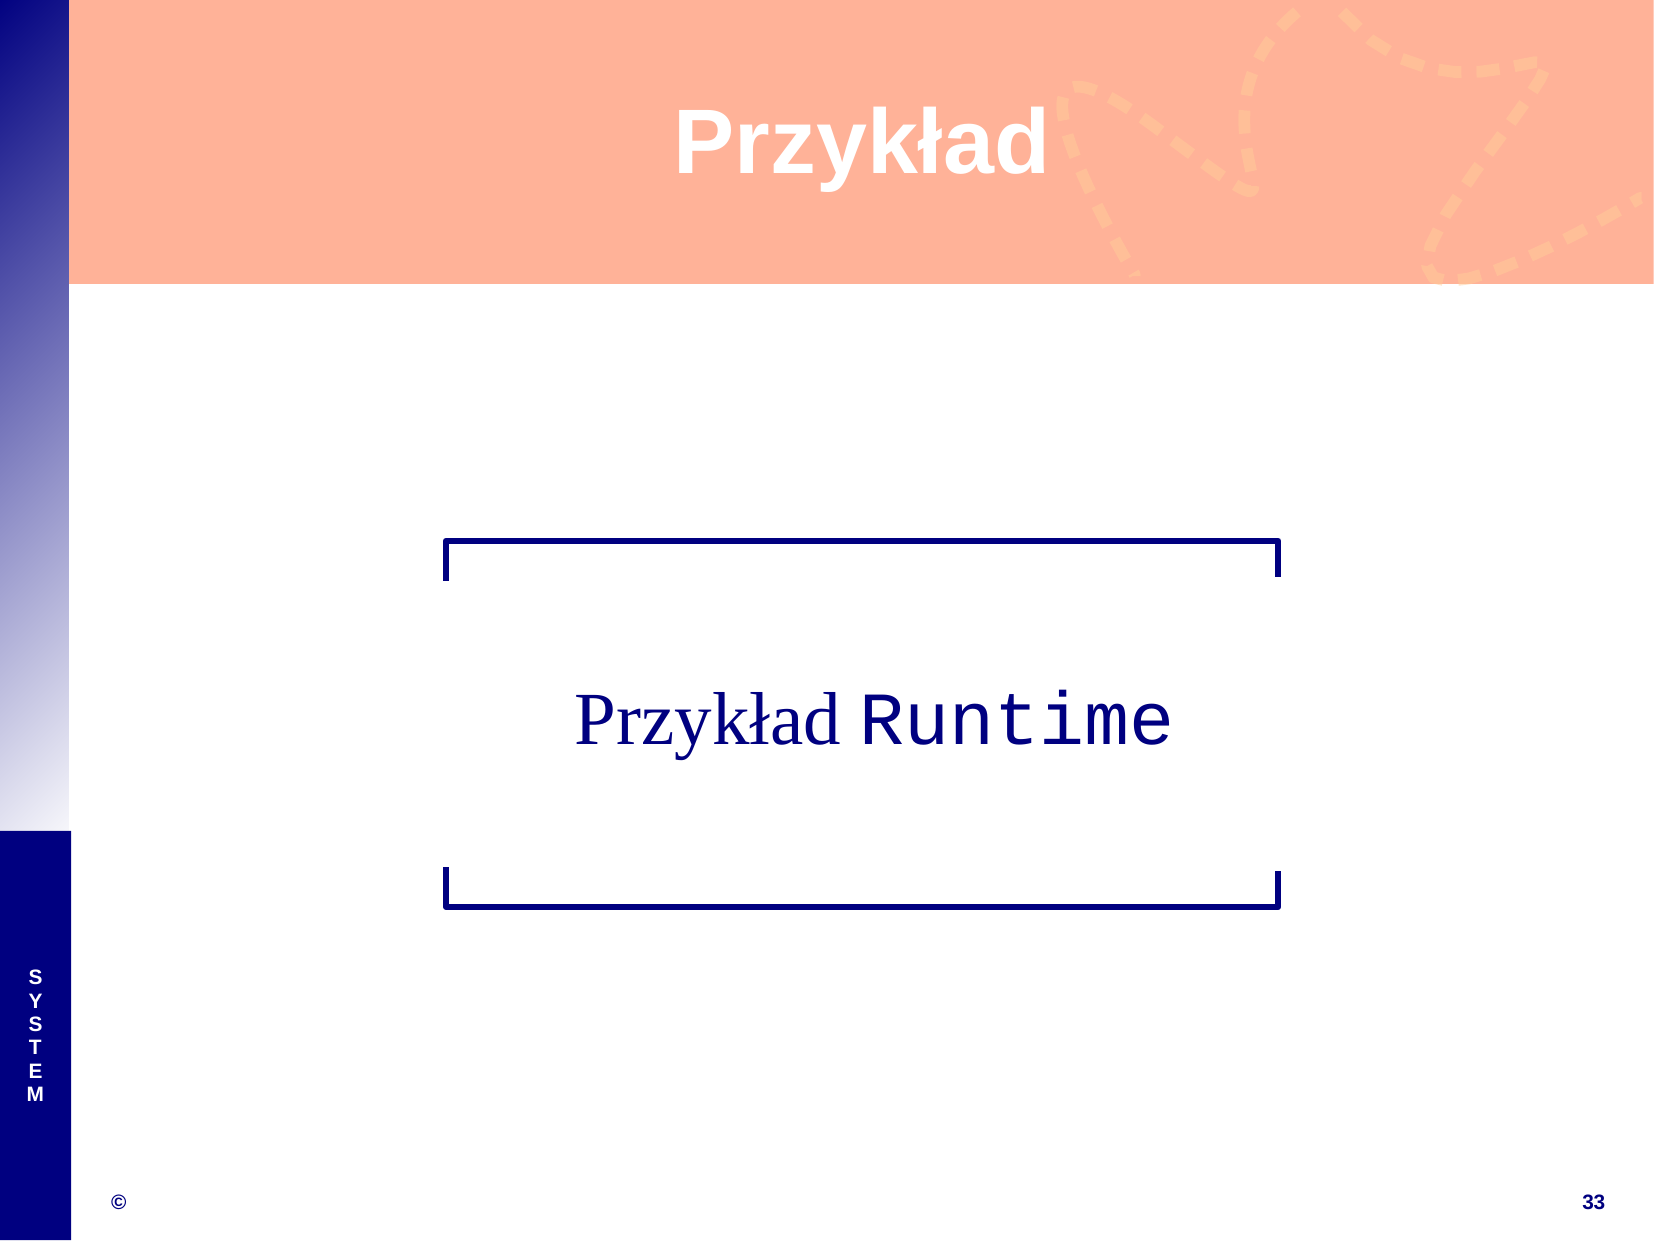

# Przykład
Przykład Runtime
S
Y
S
T
E
M